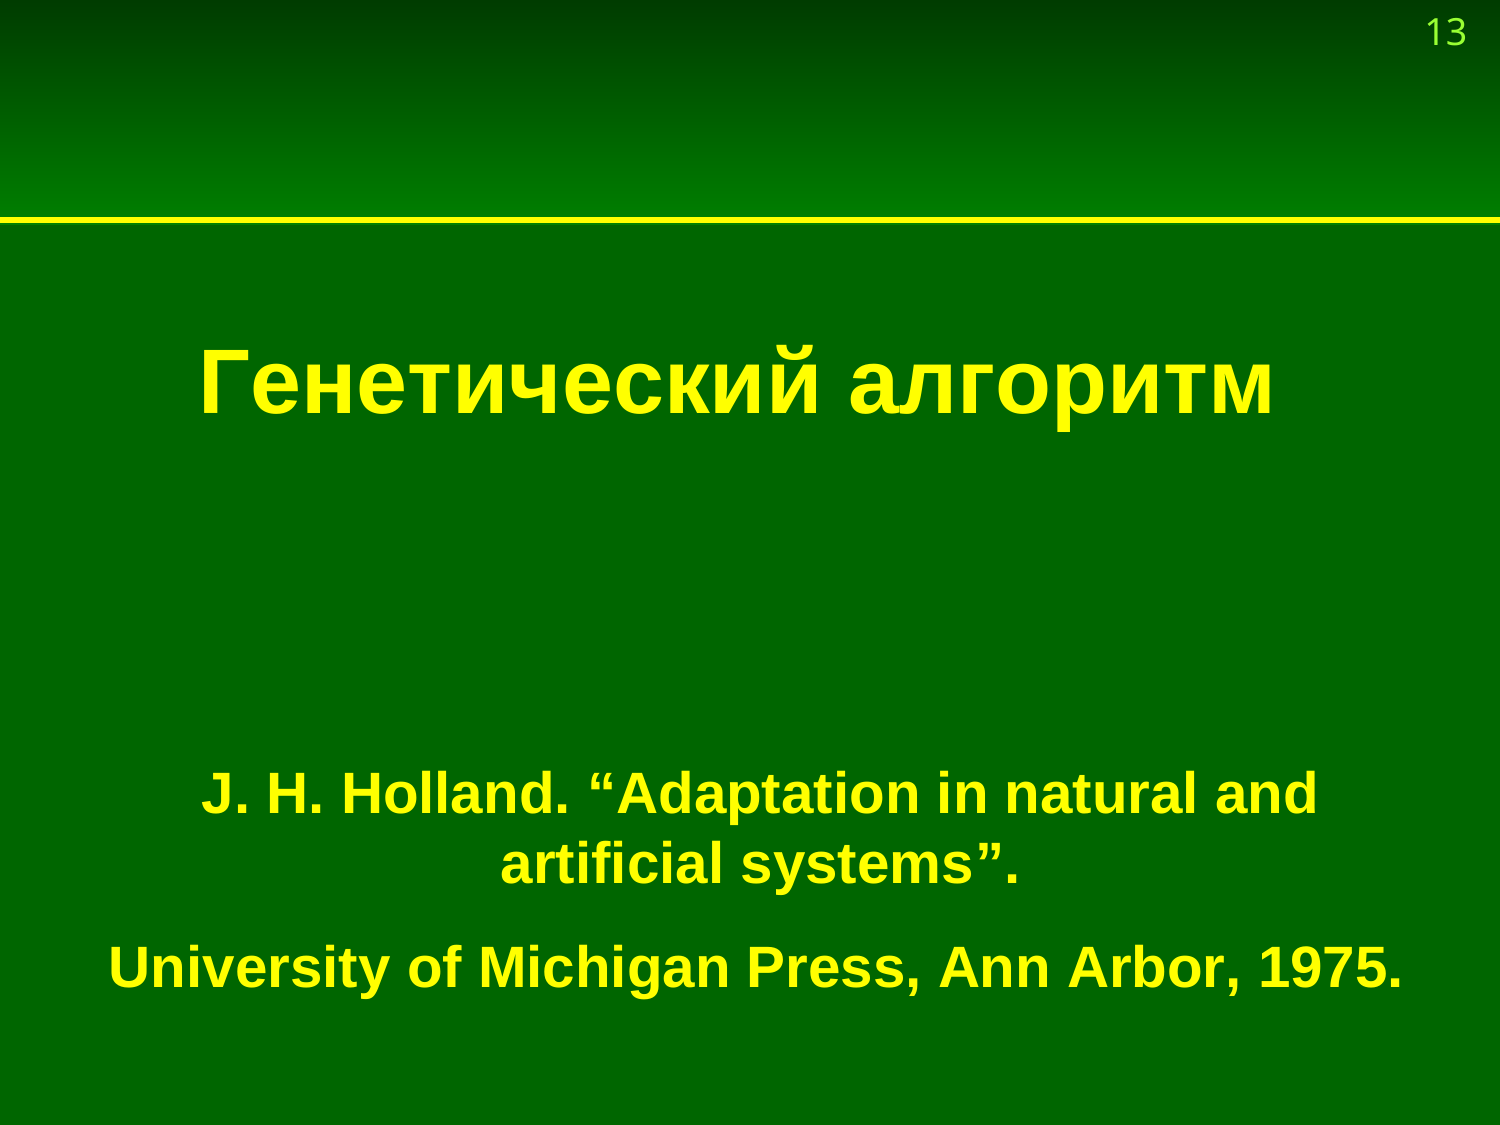

Генетический алгоритм
J. H. Holland. “Adaptation in natural and
artificial systems”.
University of Michigan Press, Ann Arbor, 1975.